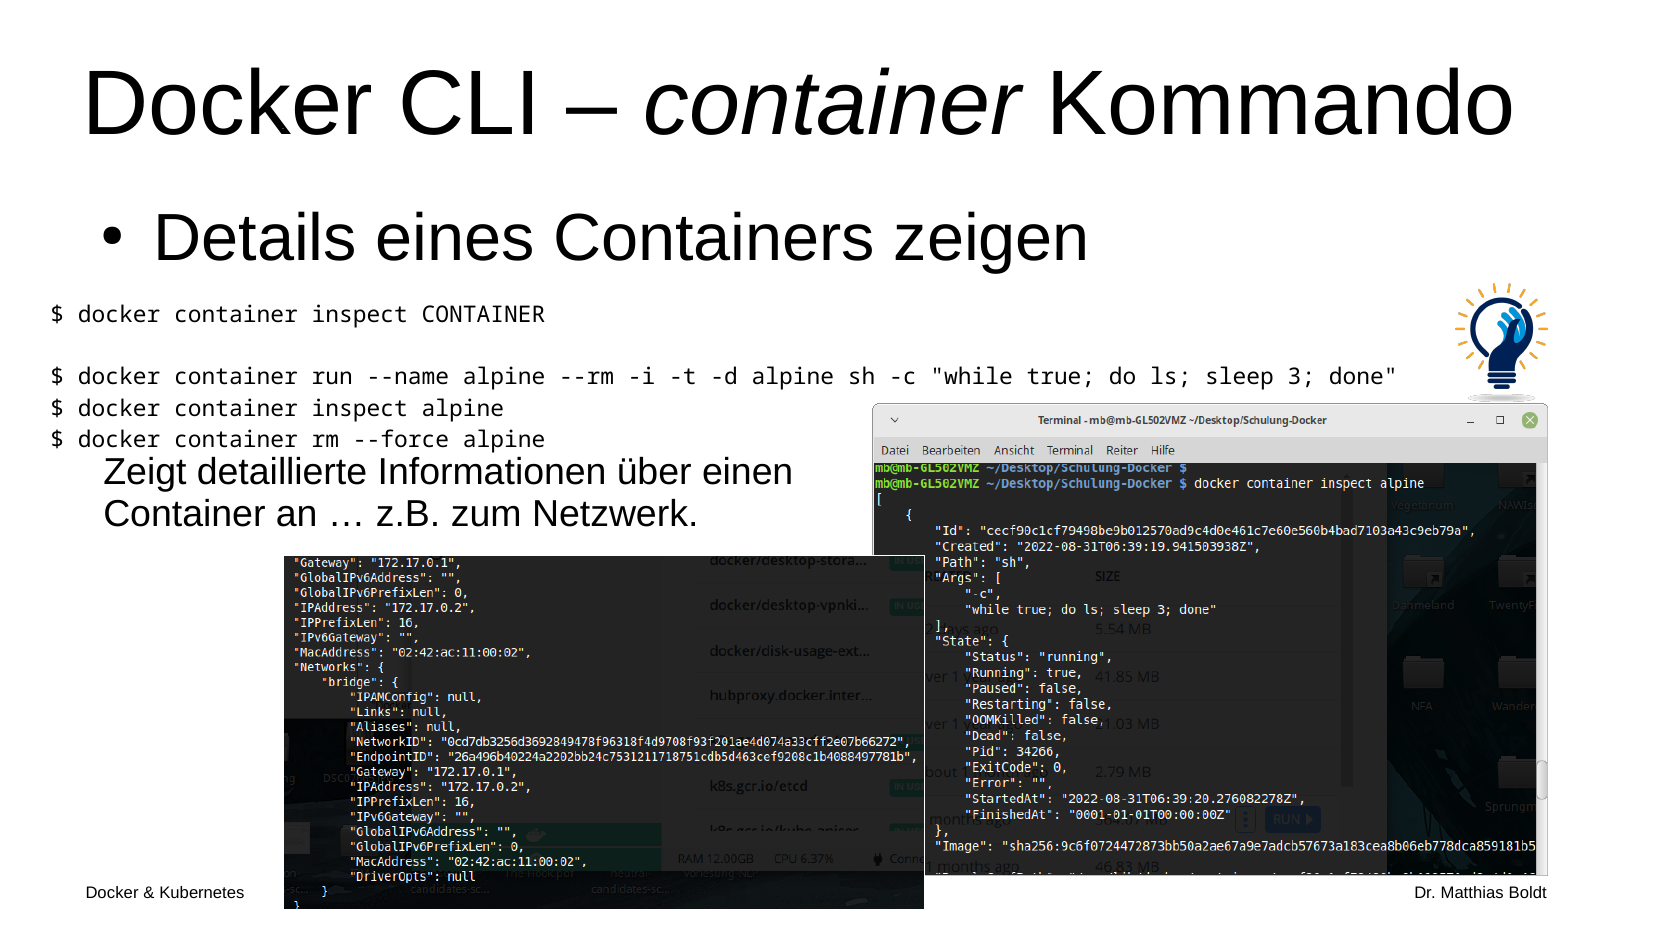

# Docker CLI – container Kommando
Details eines Containers zeigen
$ docker container inspect CONTAINER
$ docker container run --name alpine --rm -i -t -d alpine sh -c "while true; do ls; sleep 3; done"
$ docker container inspect alpine
$ docker container rm --force alpine
Zeigt detaillierte Informationen über einen Container an … z.B. zum Netzwerk.
Docker & Kubernetes																Dr. Matthias Boldt